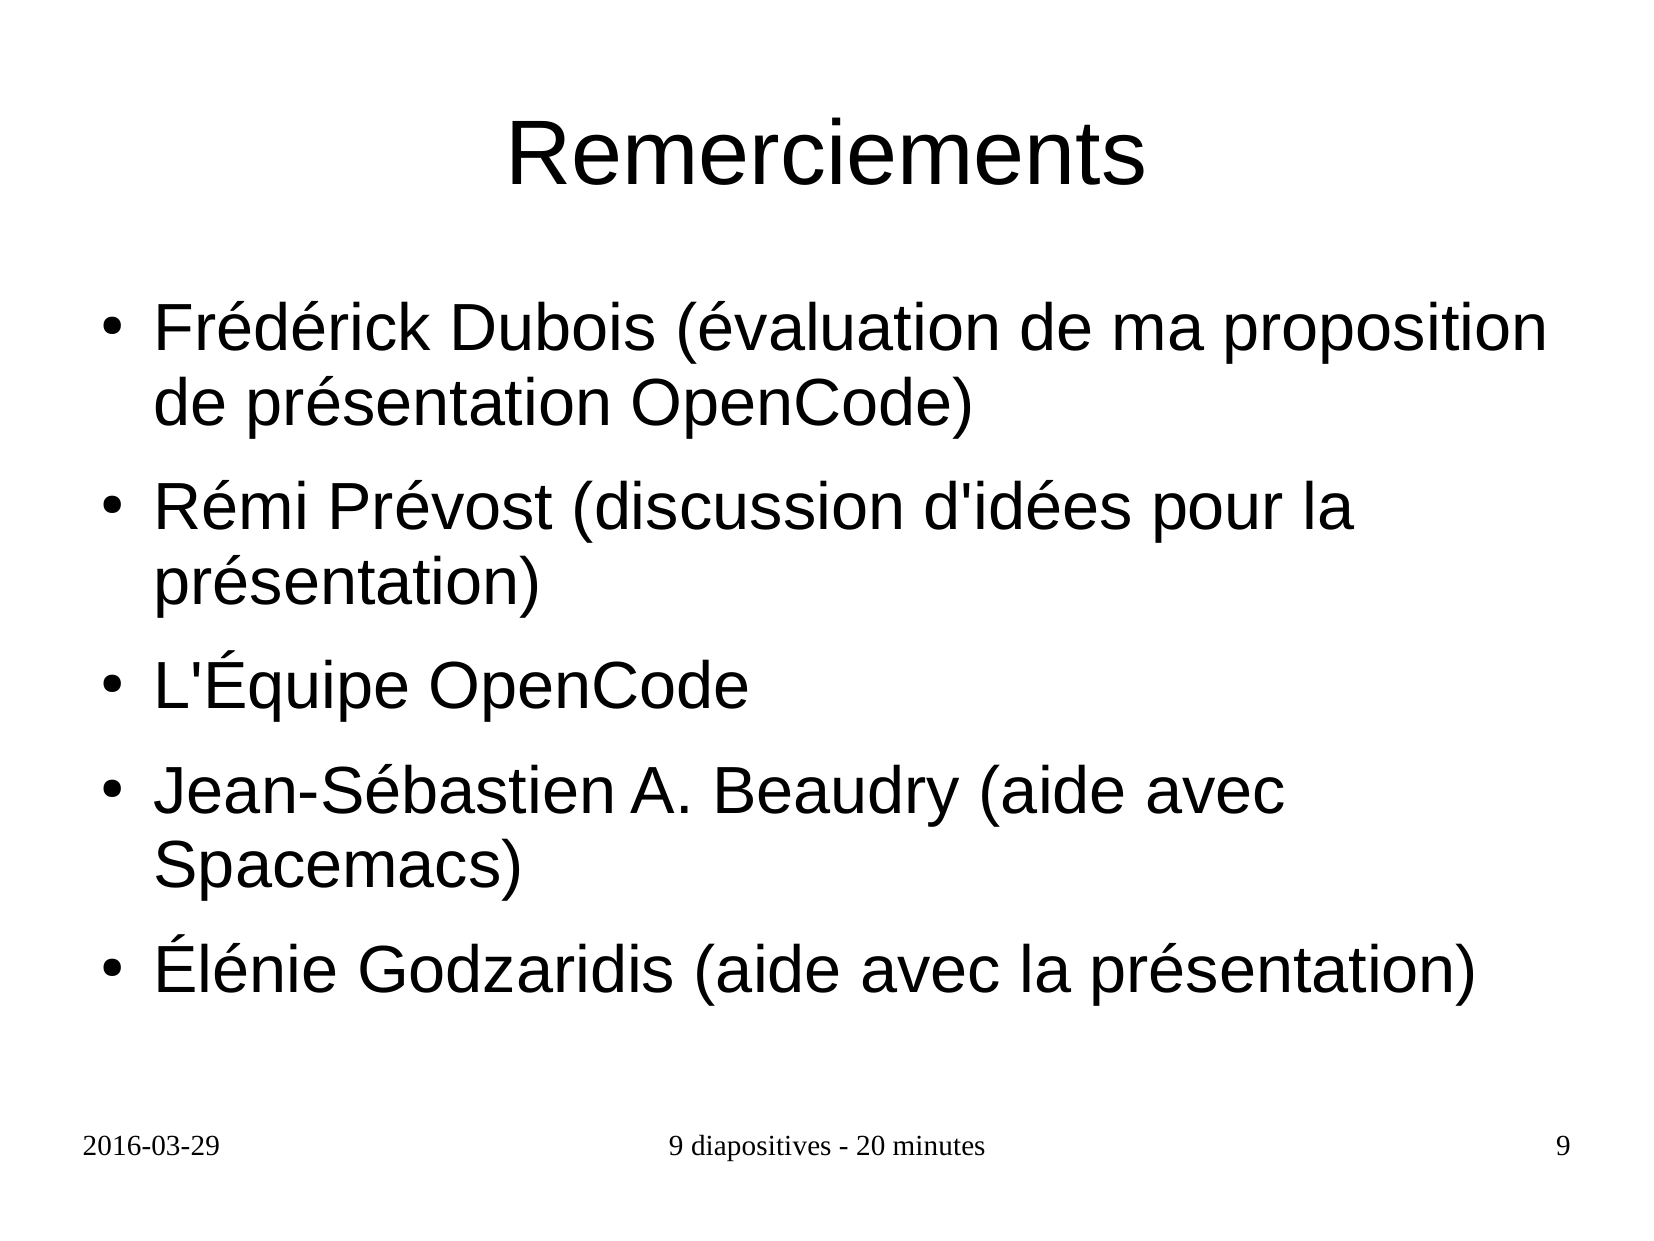

# Remerciements
Frédérick Dubois (évaluation de ma proposition de présentation OpenCode)
Rémi Prévost (discussion d'idées pour la présentation)
L'Équipe OpenCode
Jean-Sébastien A. Beaudry (aide avec Spacemacs)
Élénie Godzaridis (aide avec la présentation)
2016-03-29
9 diapositives - 20 minutes
9